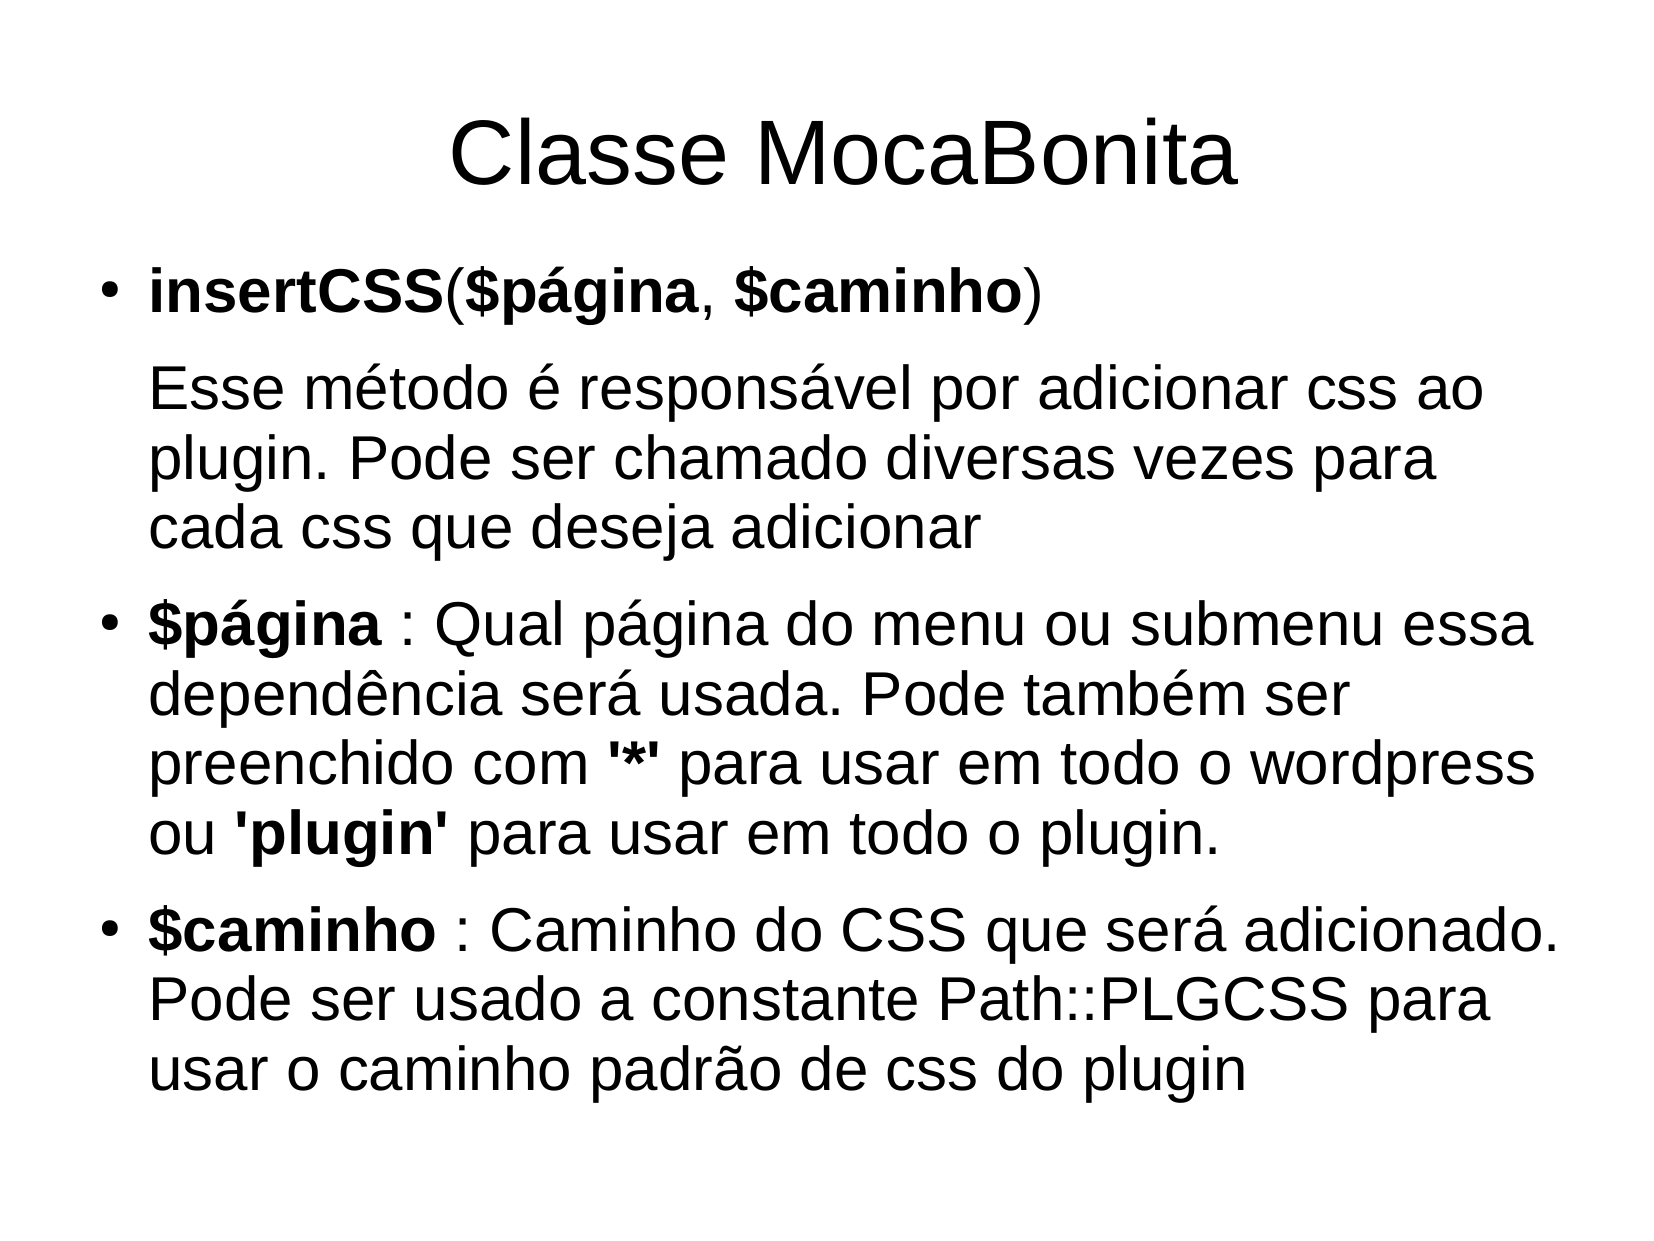

# Classe MocaBonita
insertCSS($página, $caminho)
Esse método é responsável por adicionar css ao plugin. Pode ser chamado diversas vezes para cada css que deseja adicionar
$página : Qual página do menu ou submenu essa dependência será usada. Pode também ser preenchido com '*' para usar em todo o wordpress ou 'plugin' para usar em todo o plugin.
$caminho : Caminho do CSS que será adicionado. Pode ser usado a constante Path::PLGCSS para usar o caminho padrão de css do plugin